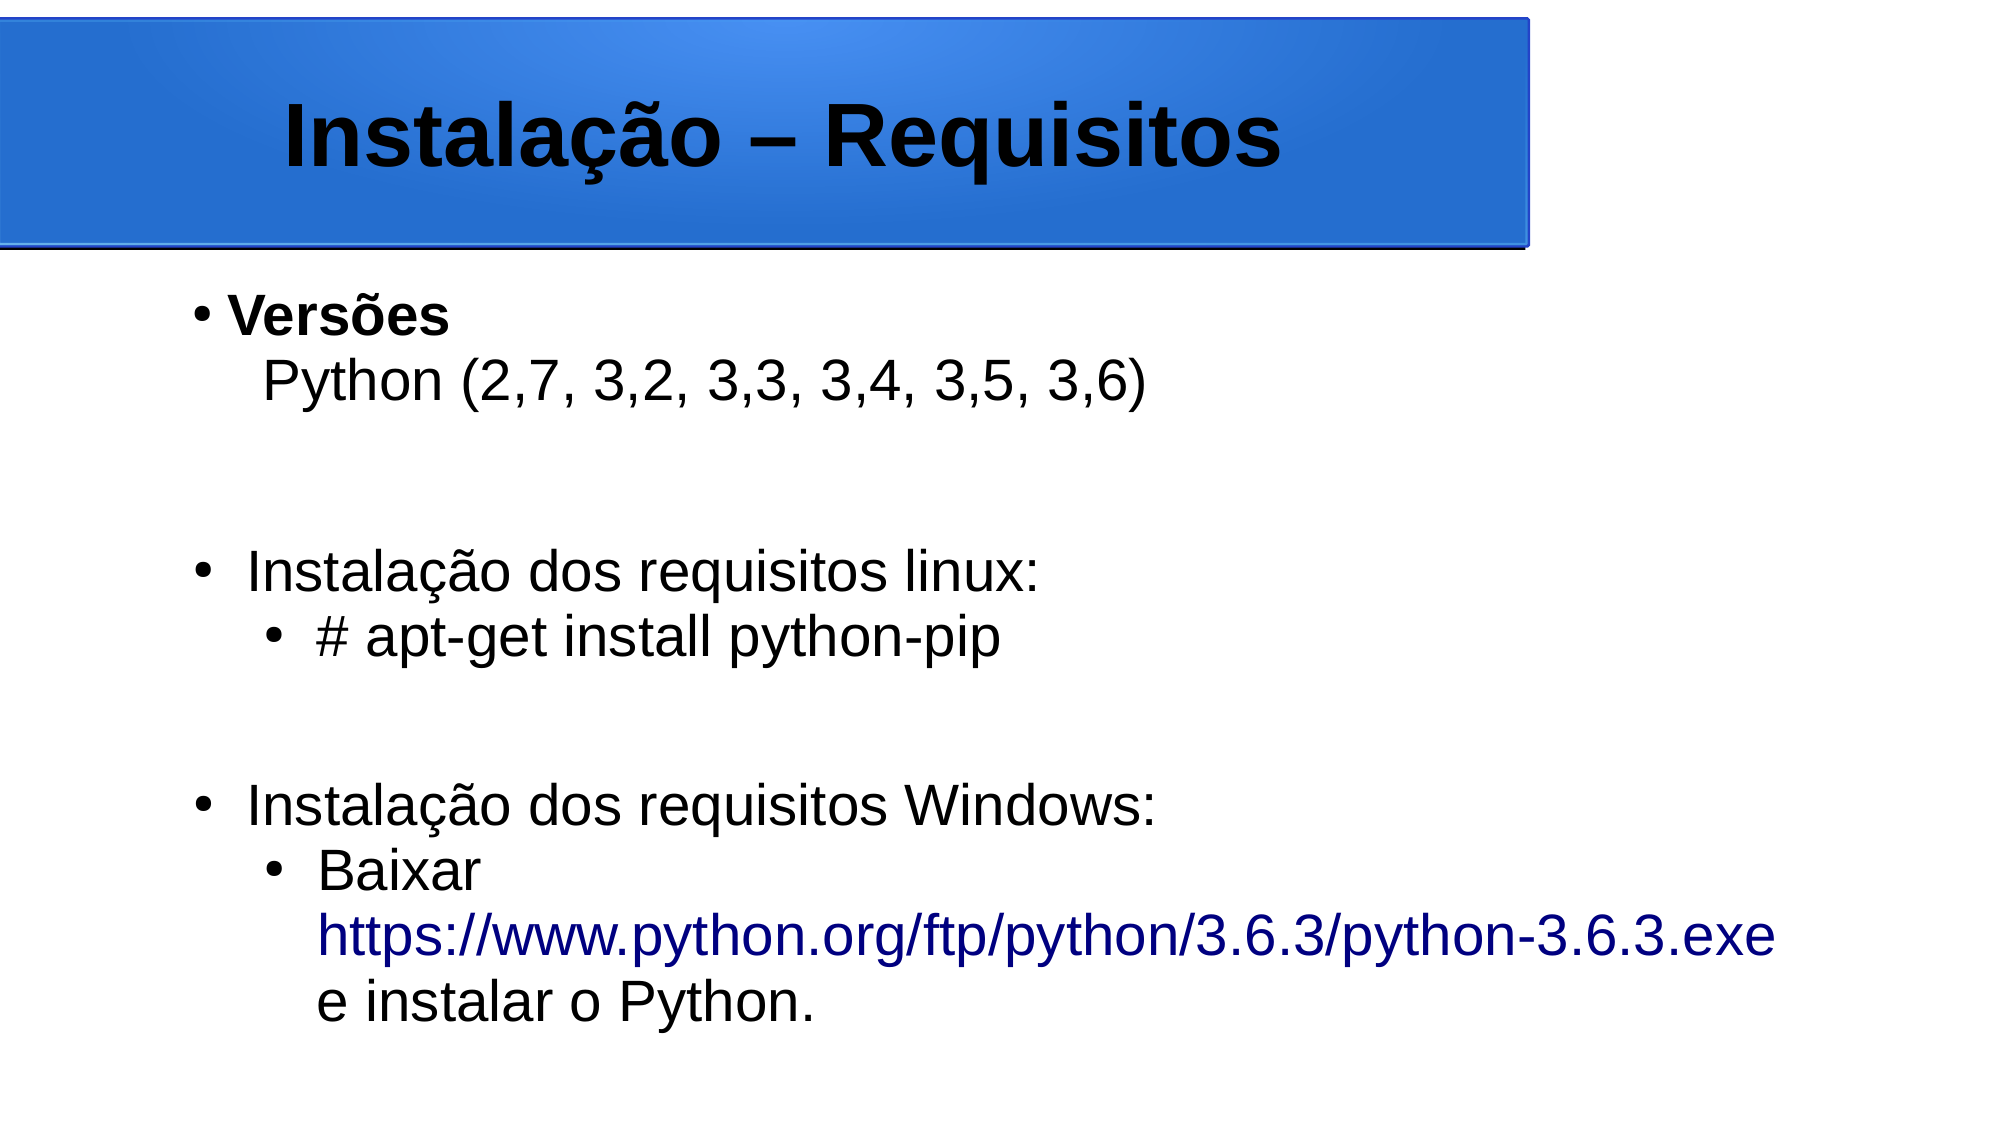

# Instalação – Requisitos
Versões
Python (2,7, 3,2, 3,3, 3,4, 3,5, 3,6)
Instalação dos requisitos linux:
# apt-get install python-pip
Instalação dos requisitos Windows:
Baixar https://www.python.org/ftp/python/3.6.3/python-3.6.3.exe
e instalar o Python.